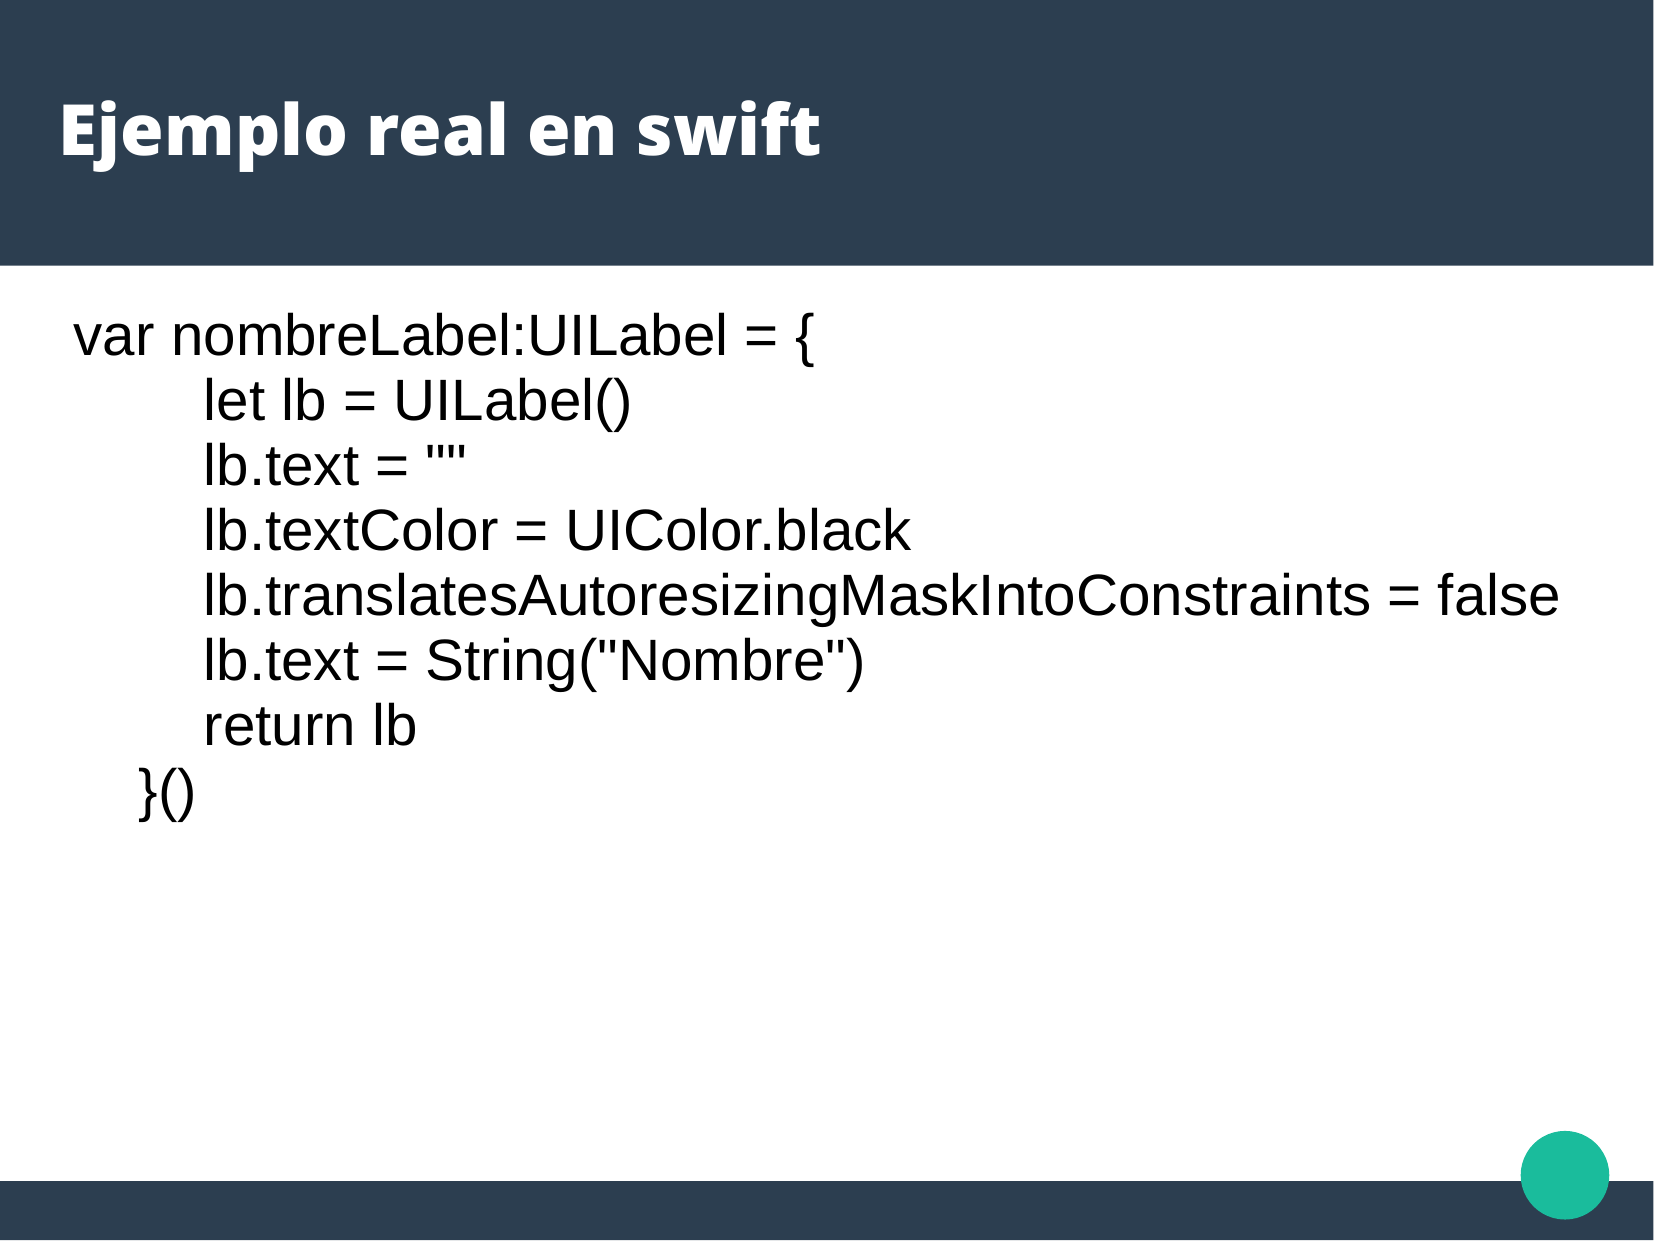

# Ejemplo real en swift
var nombreLabel:UILabel = {
 let lb = UILabel()
 lb.text = ""
 lb.textColor = UIColor.black
 lb.translatesAutoresizingMaskIntoConstraints = false
 lb.text = String("Nombre")
 return lb
 }()